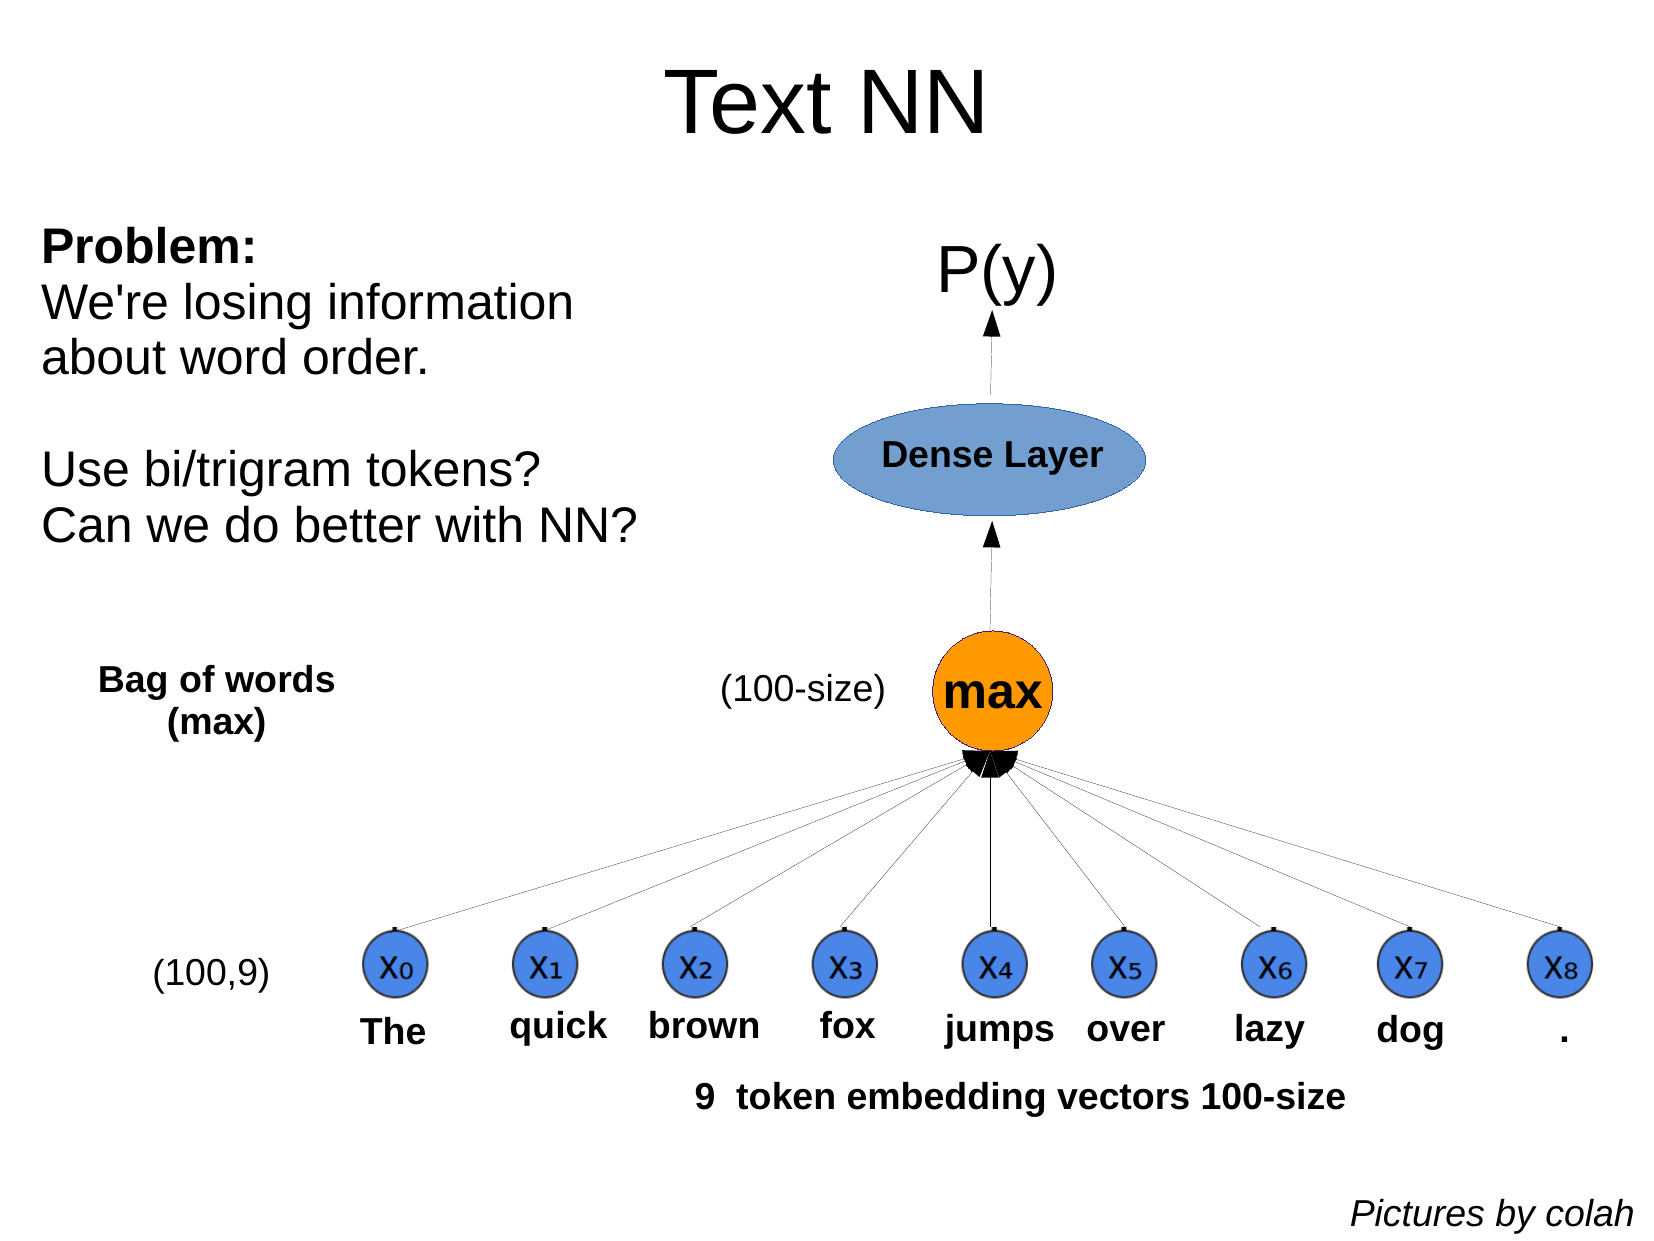

# Text NN
Problem:
We're losing information about word order.
Use bi/trigram tokens?
Can we do better with NN?
P(y)
(n classes)
Dense
 (64)
Max
Max over time
Dense Layer
(64x3)
convolution
64x(32x2)
max
(32x4)
(32x4)
Bag of words
(max)
(100-size)
Max pooling size-2
(32x8)
convolution
32x(100x2)
(100,9)
quick
brown
fox
jumps
over
lazy
dog
.
The
9 token embedding vectors 100-size
Pictures by colah